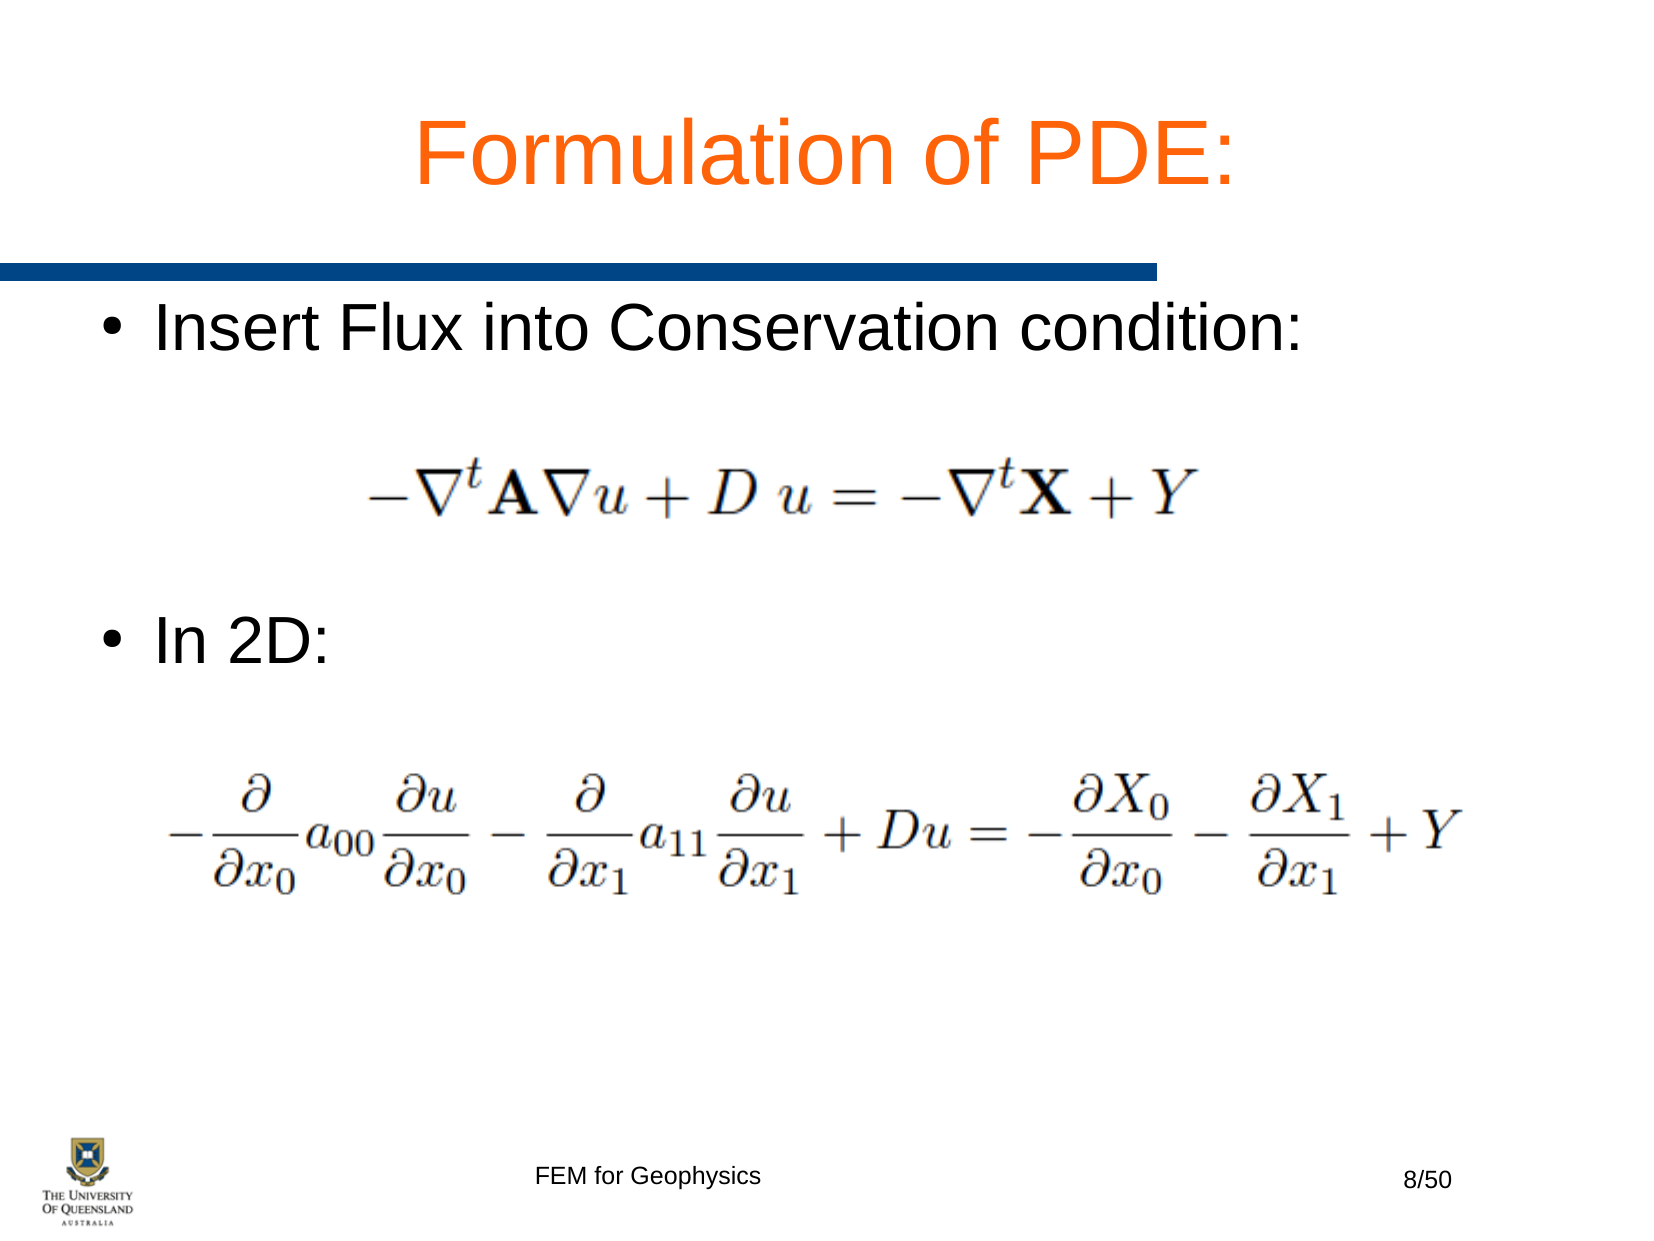

# Formulation of PDE:
Insert Flux into Conservation condition:
In 2D: